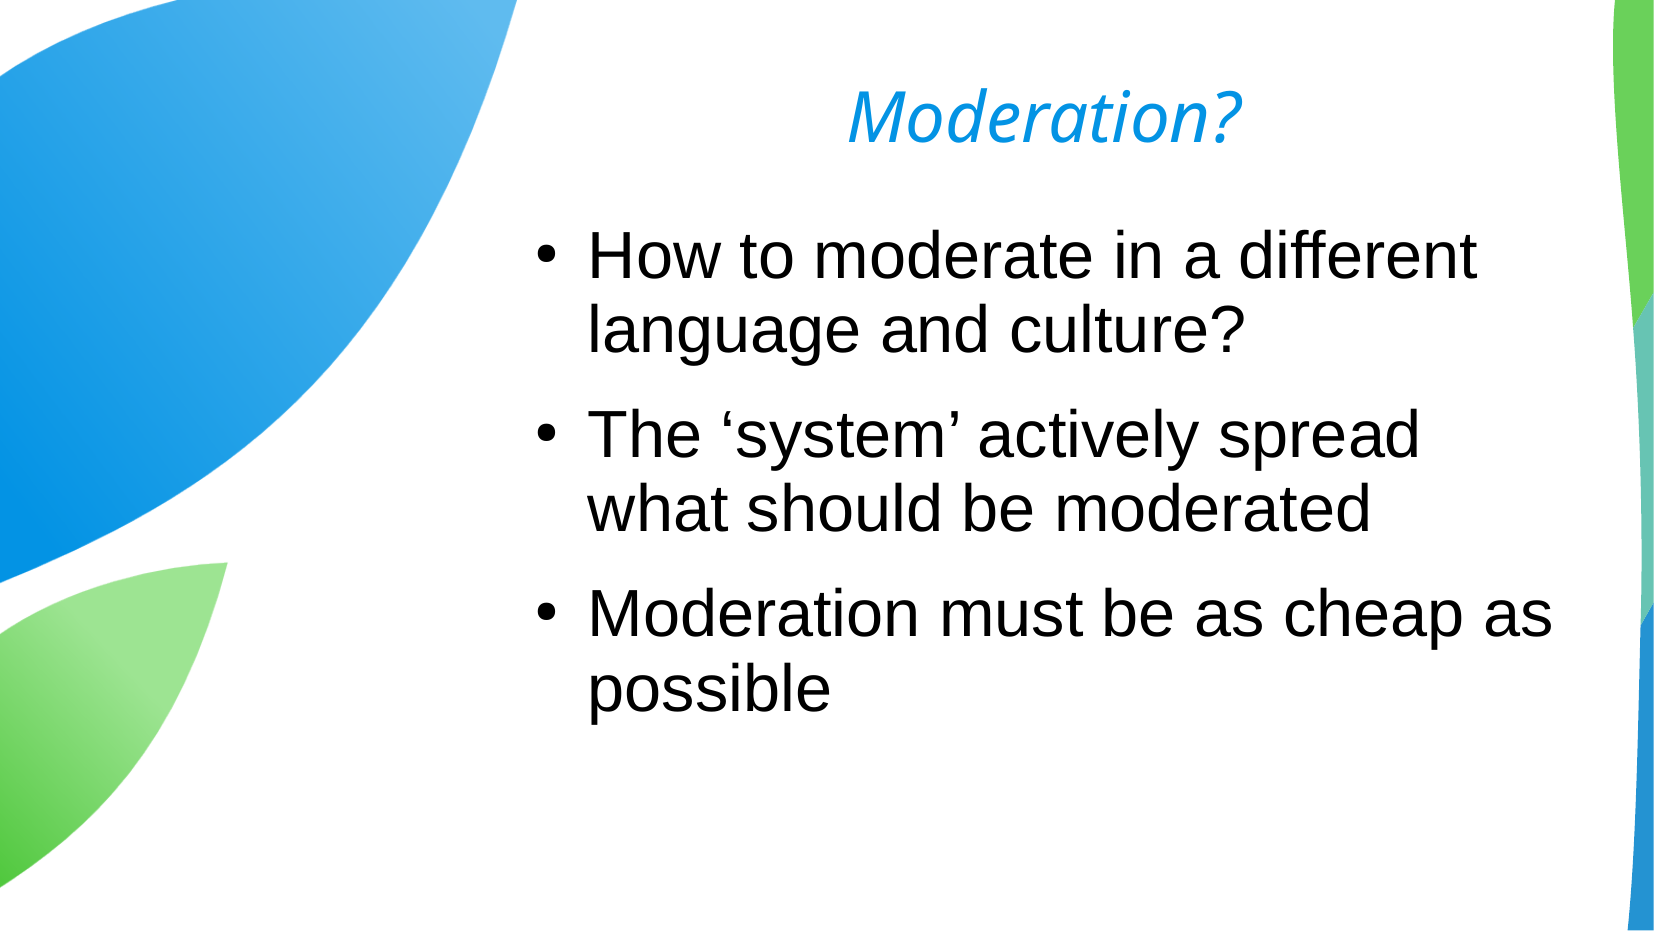

# Moderation?
How to moderate in a different language and culture?
The ‘system’ actively spread what should be moderated
Moderation must be as cheap as possible